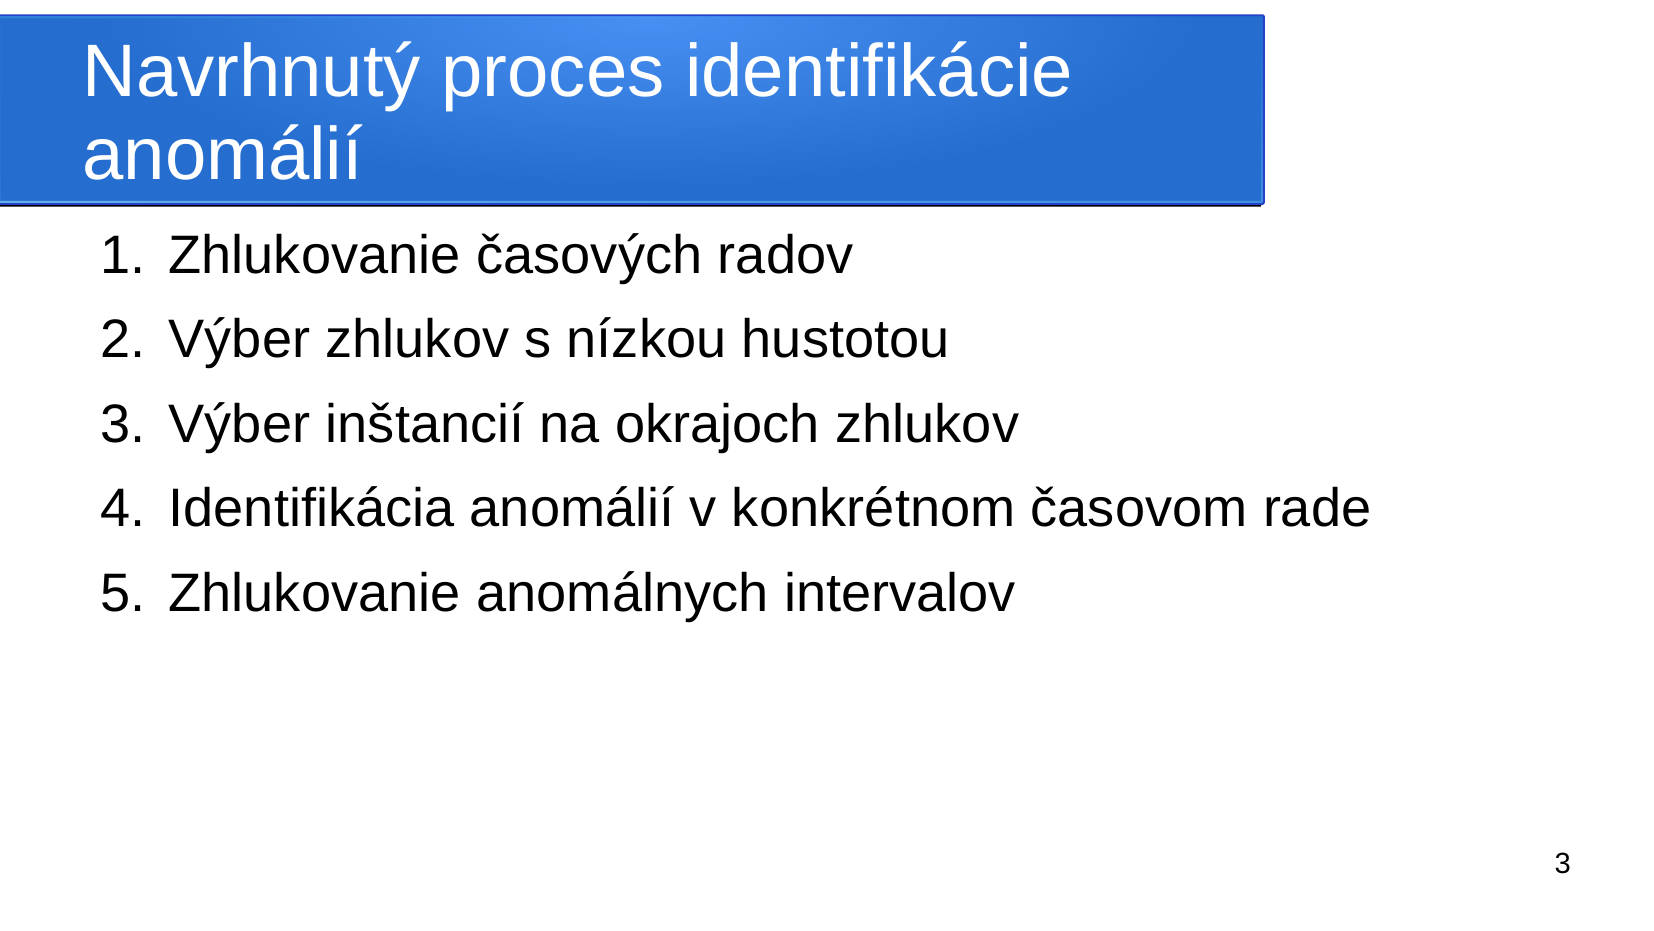

# Navrhnutý proces identifikácie anomálií
 Zhlukovanie časových radov
 Výber zhlukov s nízkou hustotou
 Výber inštancií na okrajoch zhlukov
 Identifikácia anomálií v konkrétnom časovom rade
 Zhlukovanie anomálnych intervalov
3